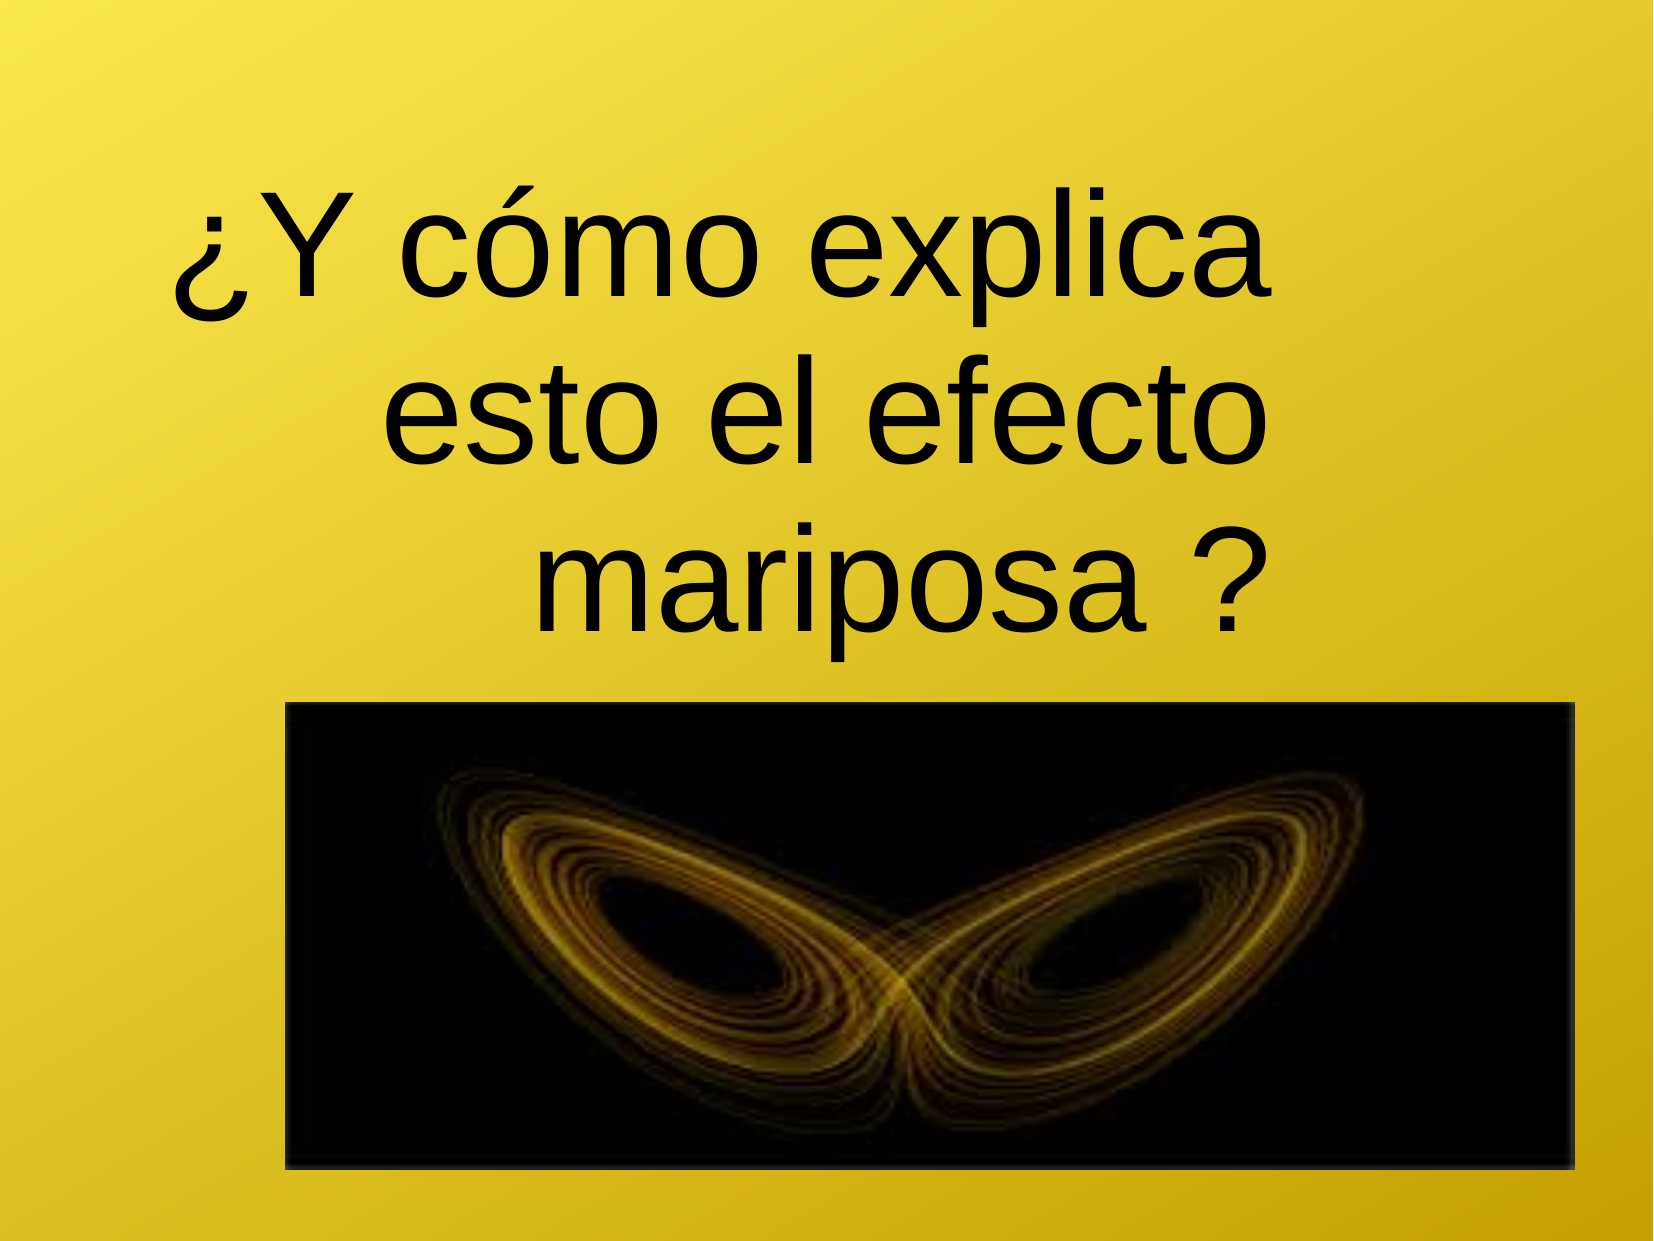

¿Y cómo explica esto el efecto mariposa ?